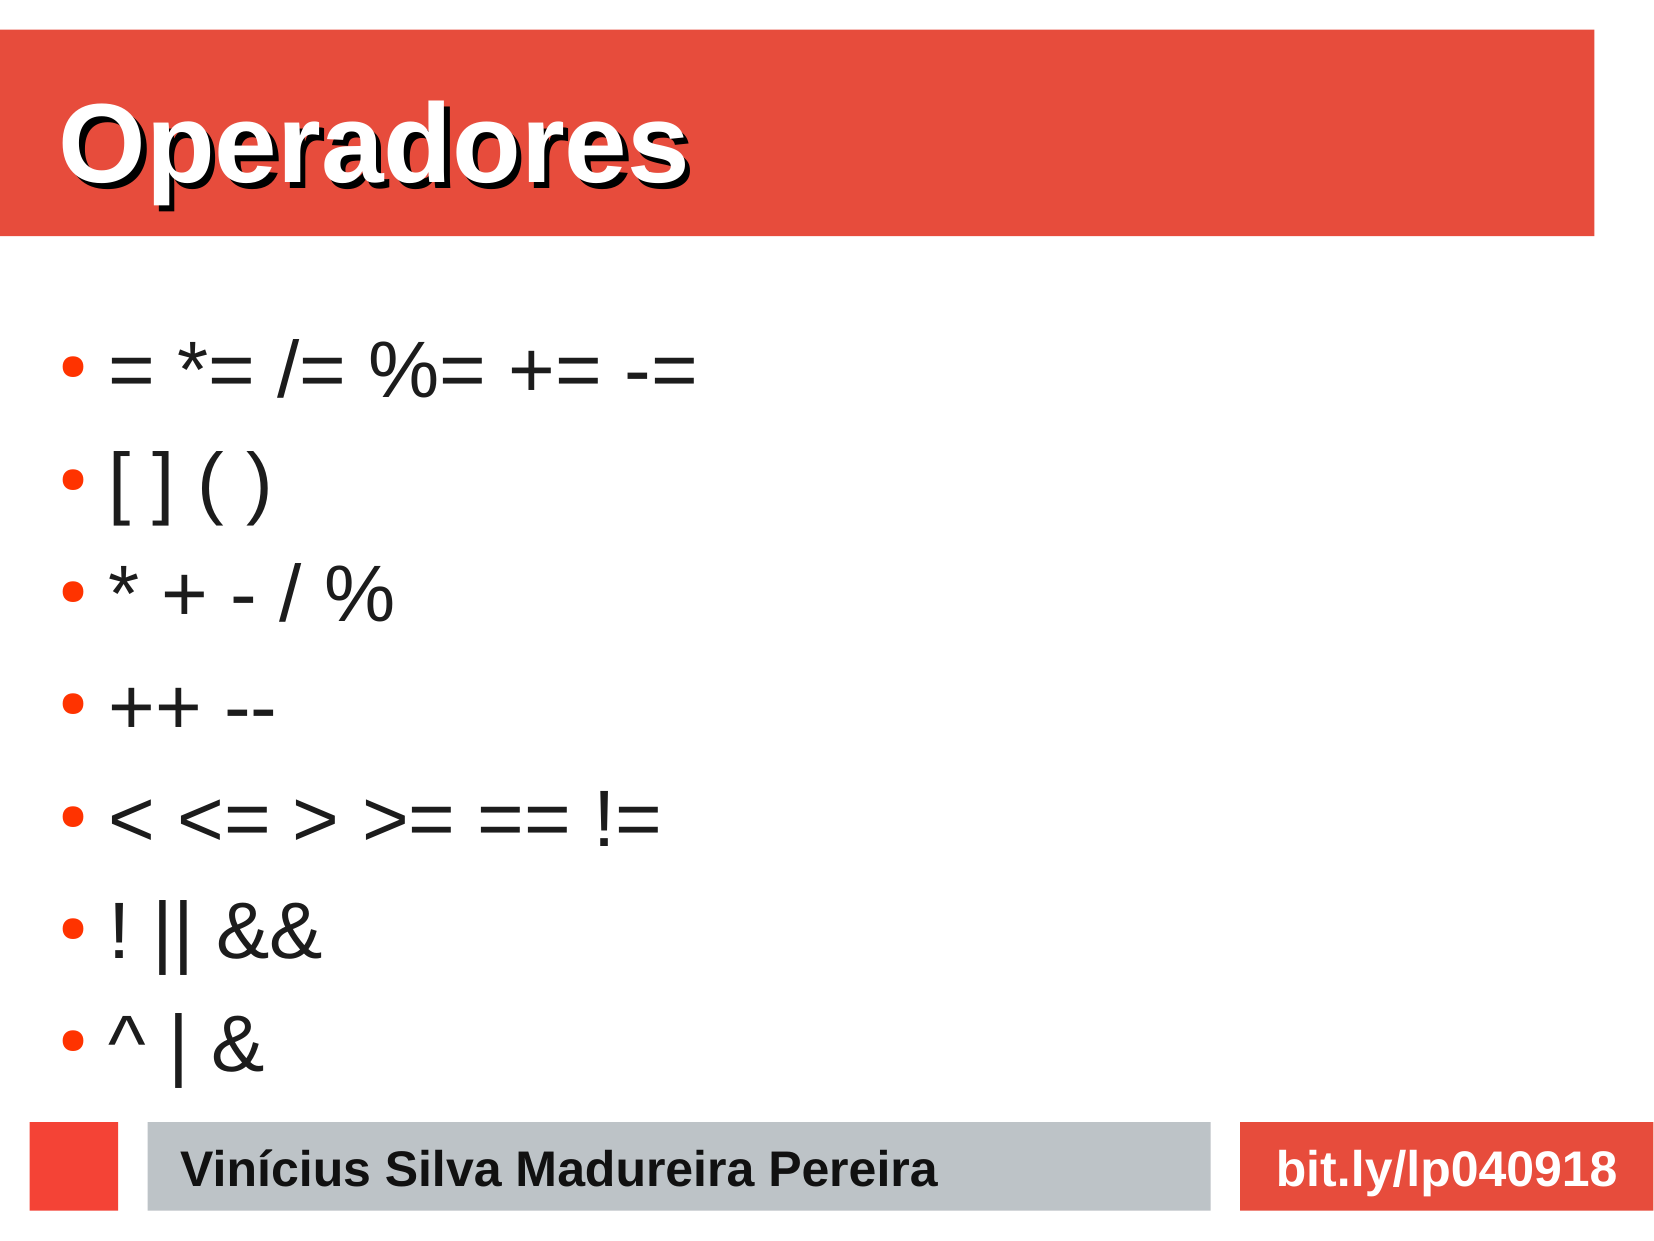

# Operadores
 = *= /= %= += -=
 [ ] ( )
 * + - / %
 ++ --
 < <= > >= == !=
 ! || &&
 ^ | &
Vinícius Silva Madureira Pereira
bit.ly/lp040918